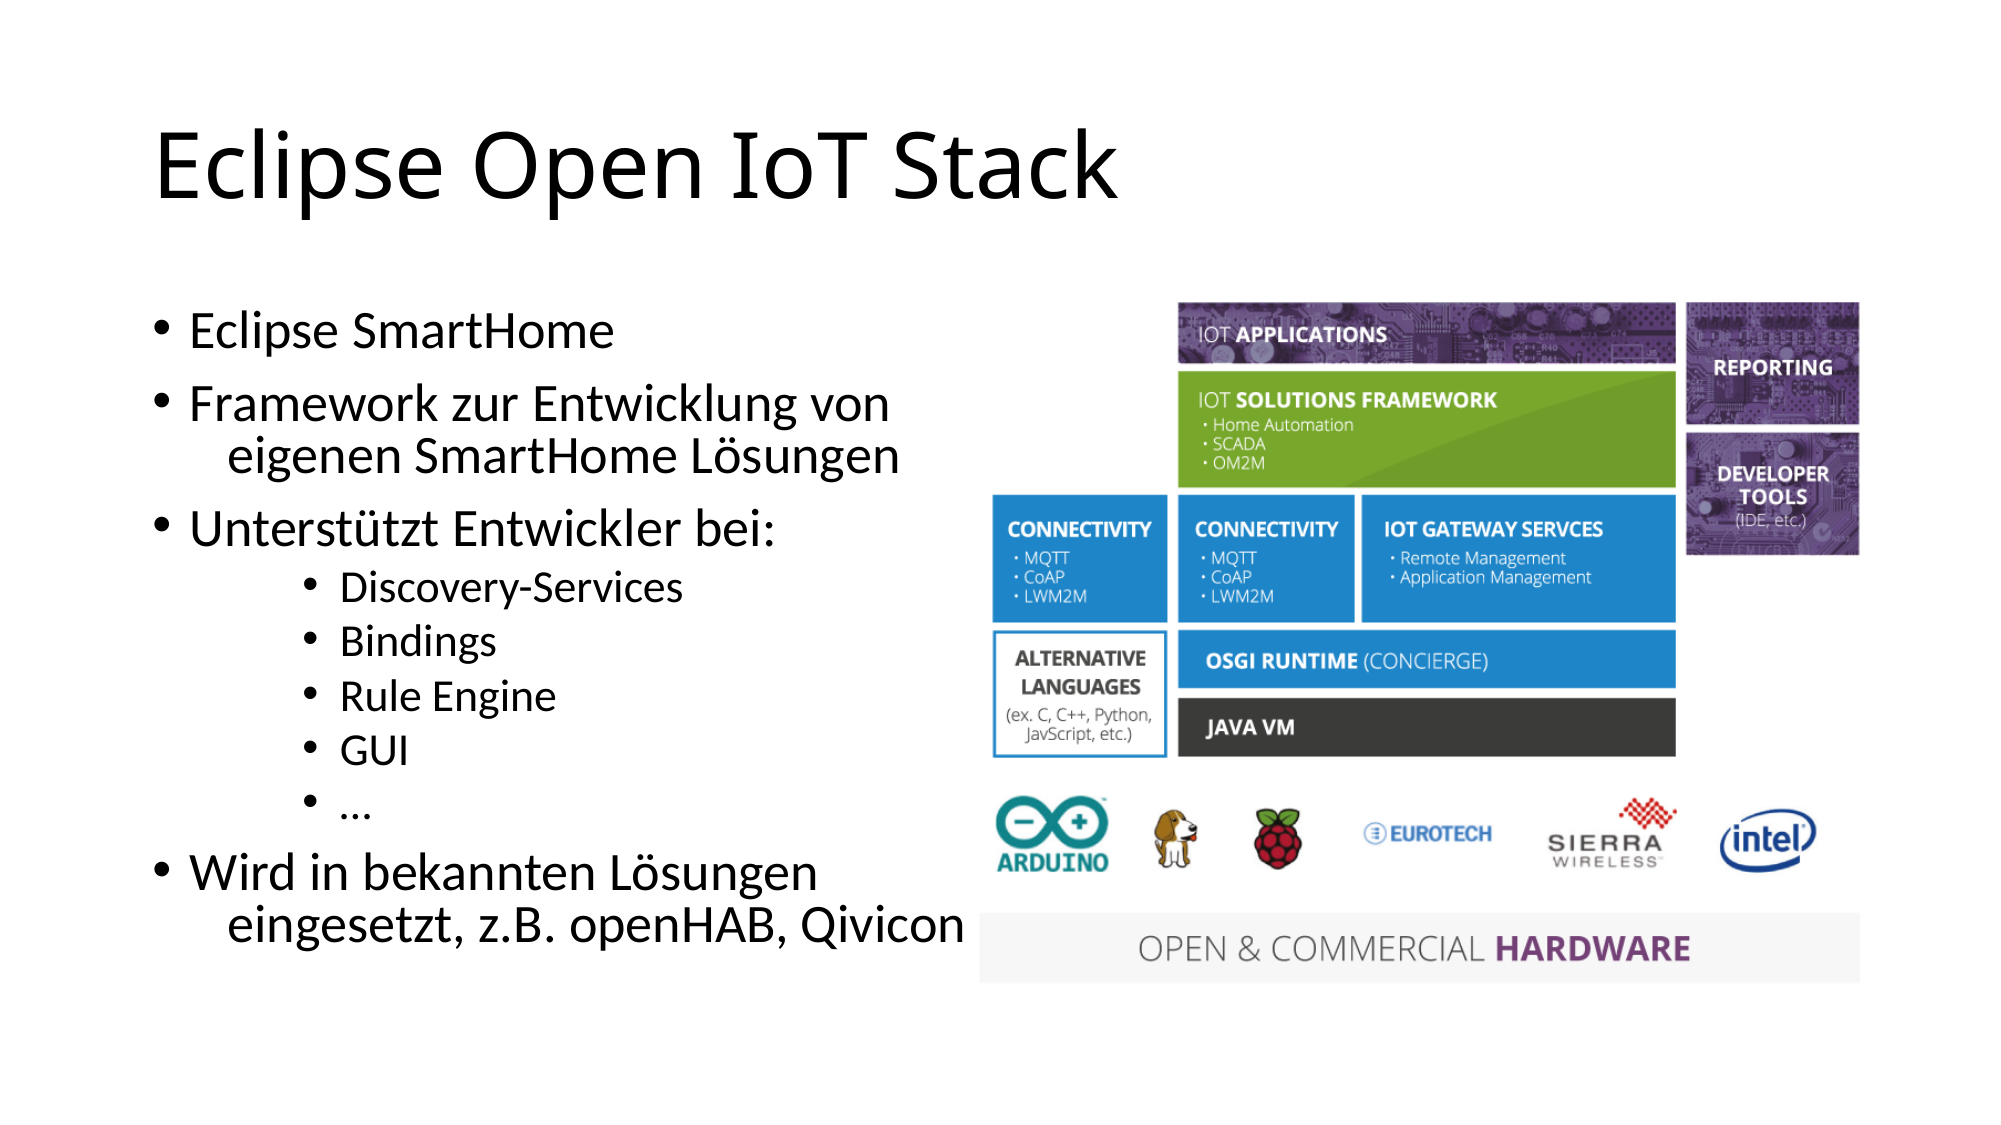

# Eclipse Open IoT Stack
Eclipse SmartHome
Framework zur Entwicklung von eigenen SmartHome Lösungen
Unterstützt Entwickler bei:
Discovery-Services
Bindings
Rule Engine
GUI
…
Wird in bekannten Lösungen eingesetzt, z.B. openHAB, Qivicon